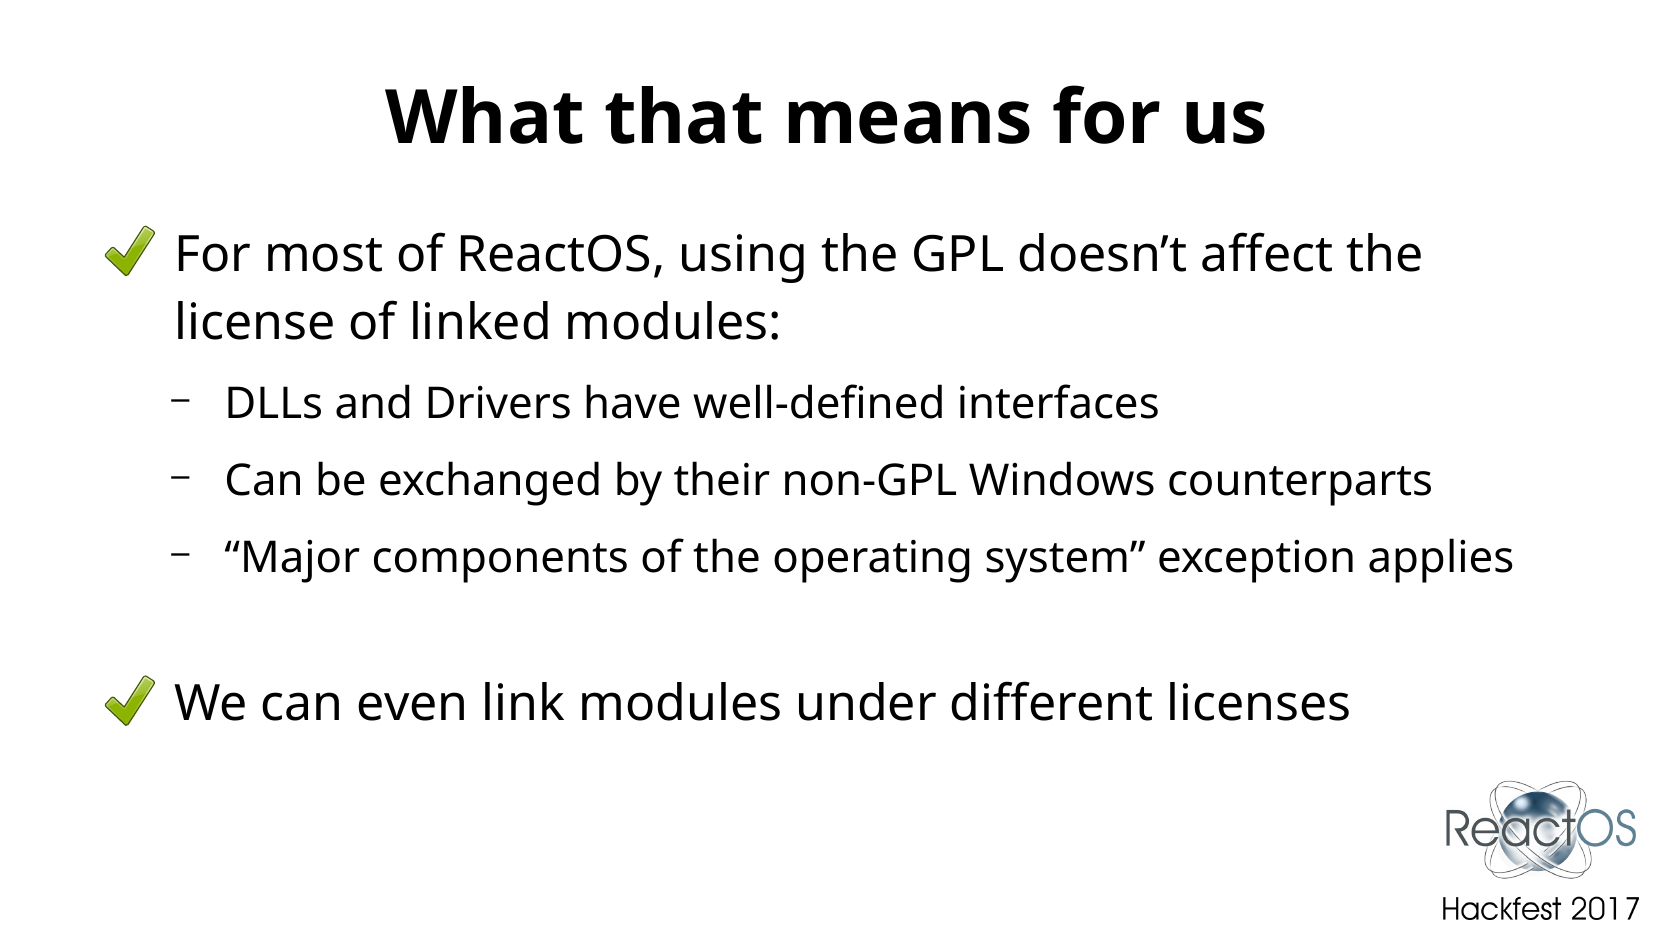

# What that means for us
For most of ReactOS, using the GPL doesn’t affect the license of linked modules:
DLLs and Drivers have well-defined interfaces
Can be exchanged by their non-GPL Windows counterparts
“Major components of the operating system” exception applies
We can even link modules under different licenses